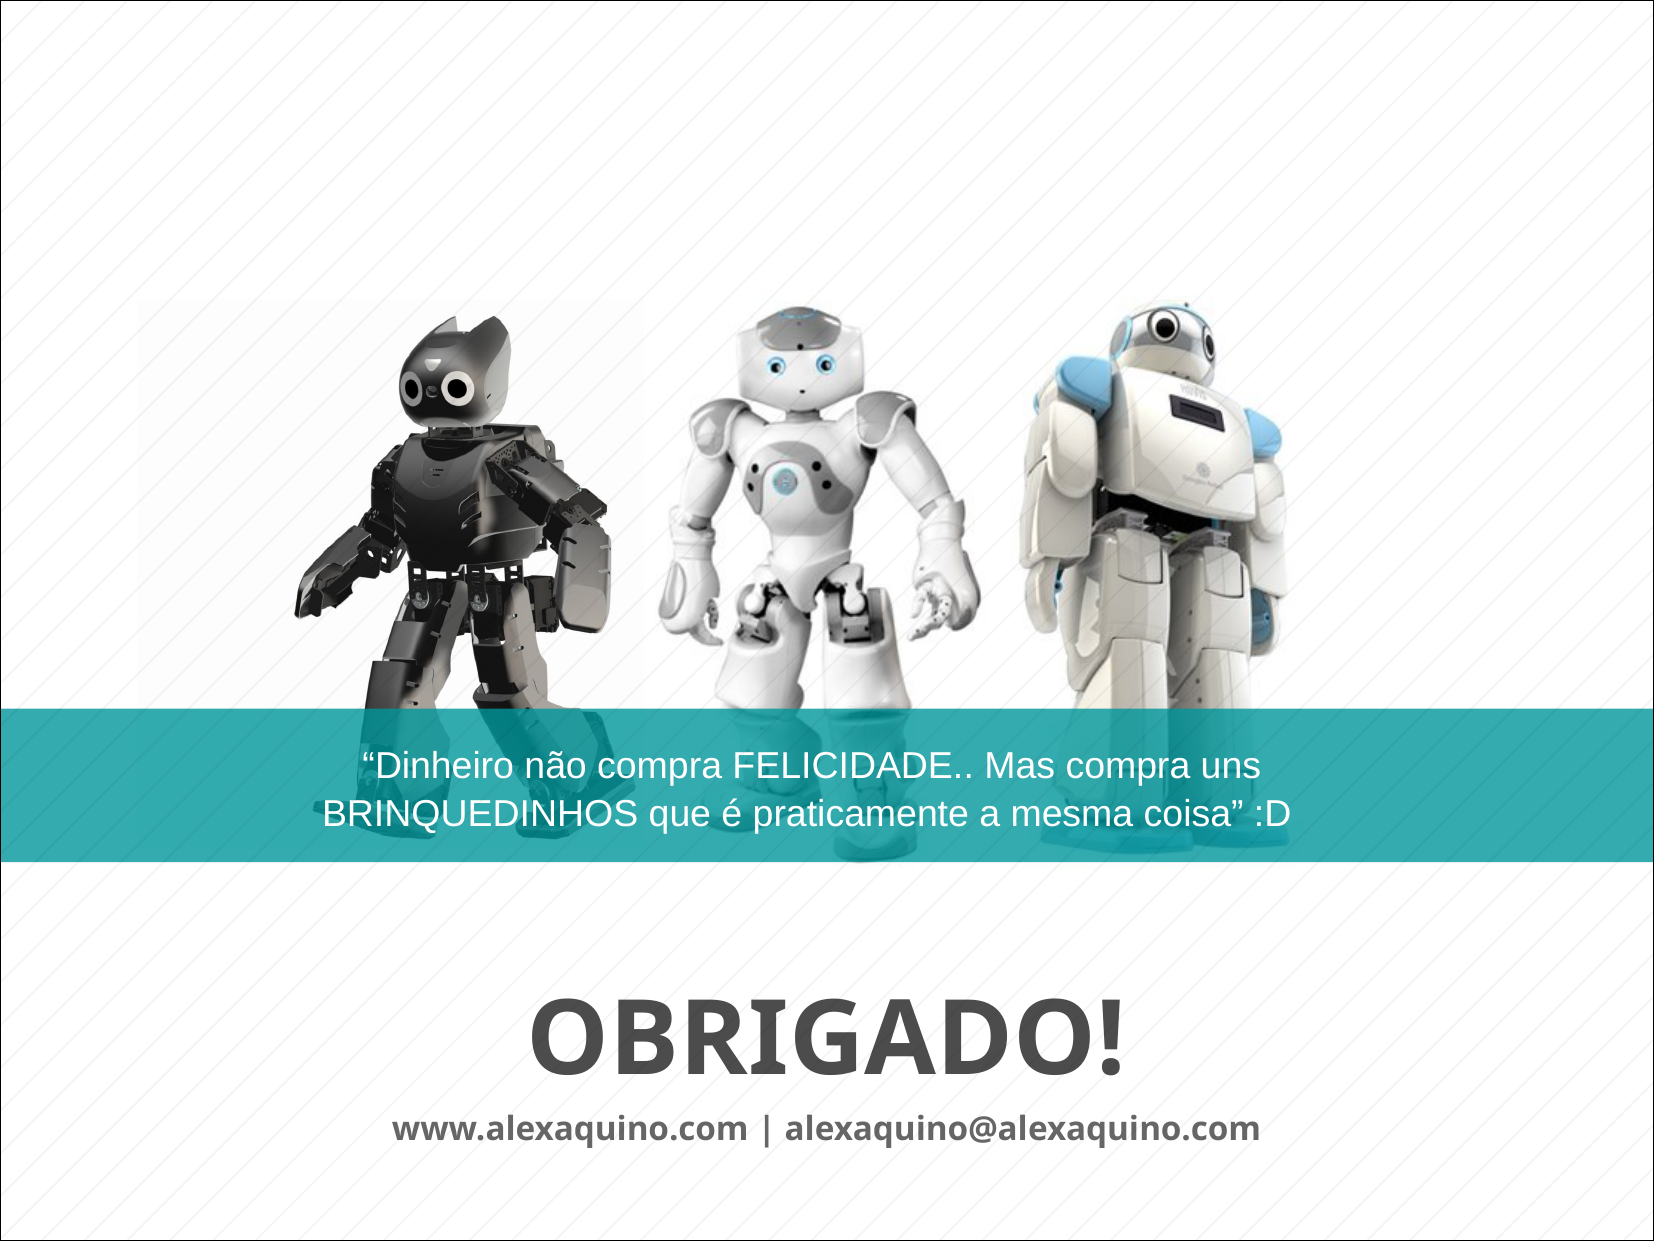

“Dinheiro não compra FELICIDADE.. Mas compra uns BRINQUEDINHOS que é praticamente a mesma coisa” :D
OBRIGADO!
www.alexaquino.com | alexaquino@alexaquino.com